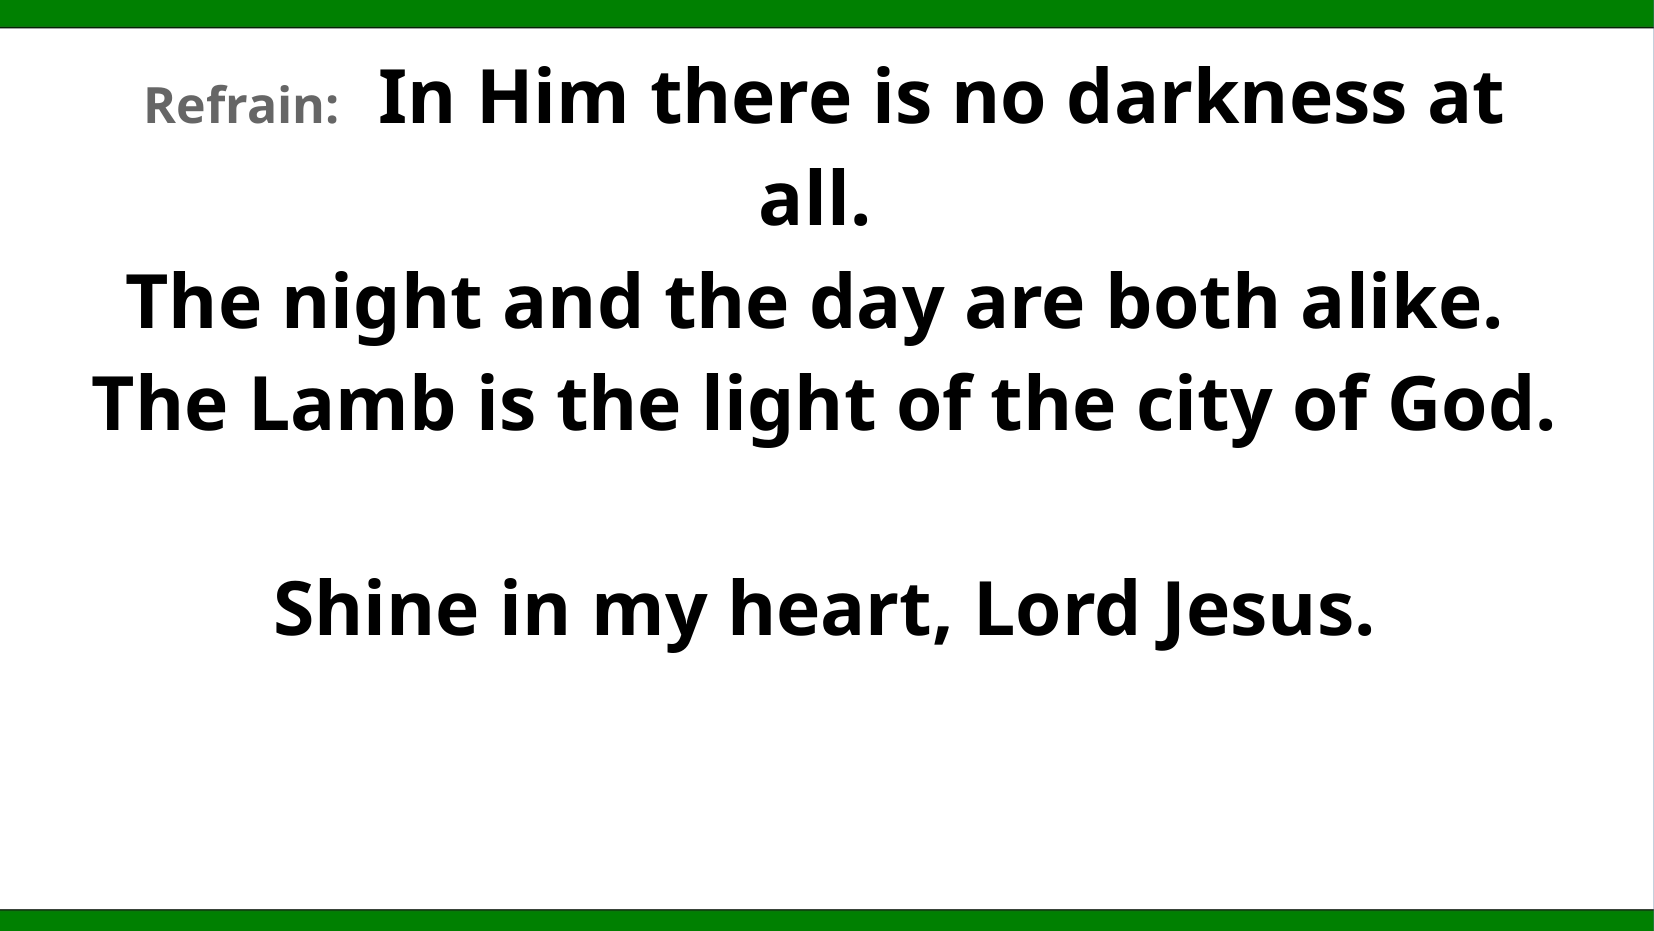

Refrain: In Him there is no darkness at all.
The night and the day are both alike.
The Lamb is the light of the city of God.
Shine in my heart, Lord Jesus.